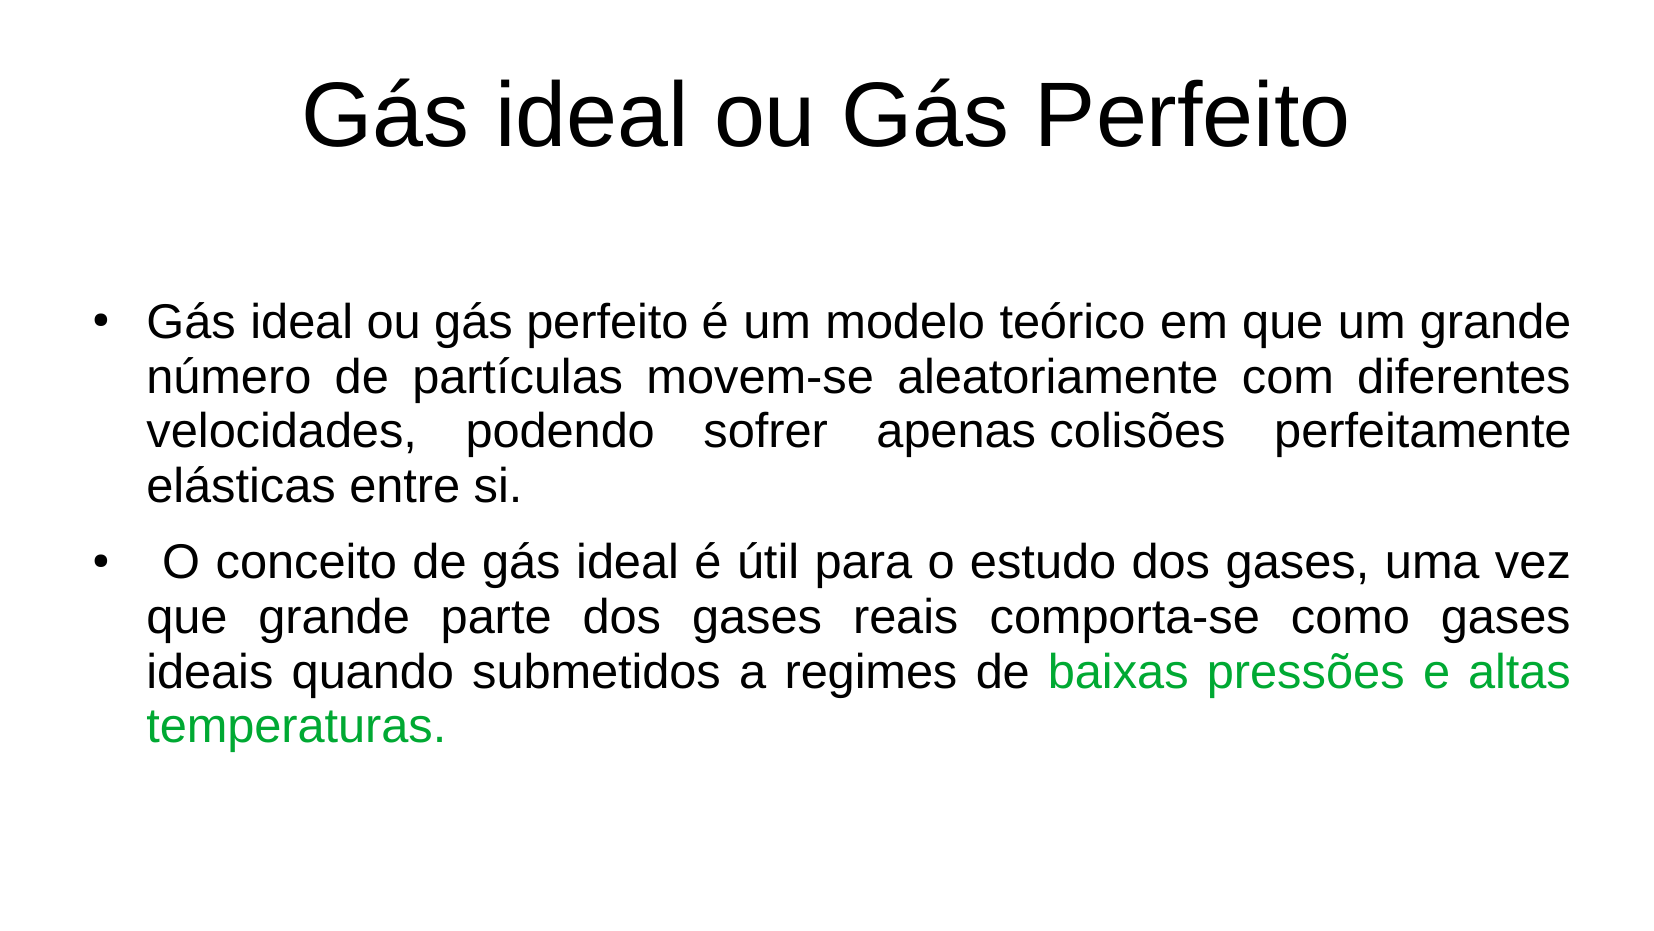

# Gás ideal ou Gás Perfeito
Gás ideal ou gás perfeito é um modelo teórico em que um grande número de partículas movem-se aleatoriamente com diferentes velocidades, podendo sofrer apenas colisões perfeitamente elásticas entre si.
 O conceito de gás ideal é útil para o estudo dos gases, uma vez que grande parte dos gases reais comporta-se como gases ideais quando submetidos a regimes de baixas pressões e altas temperaturas.